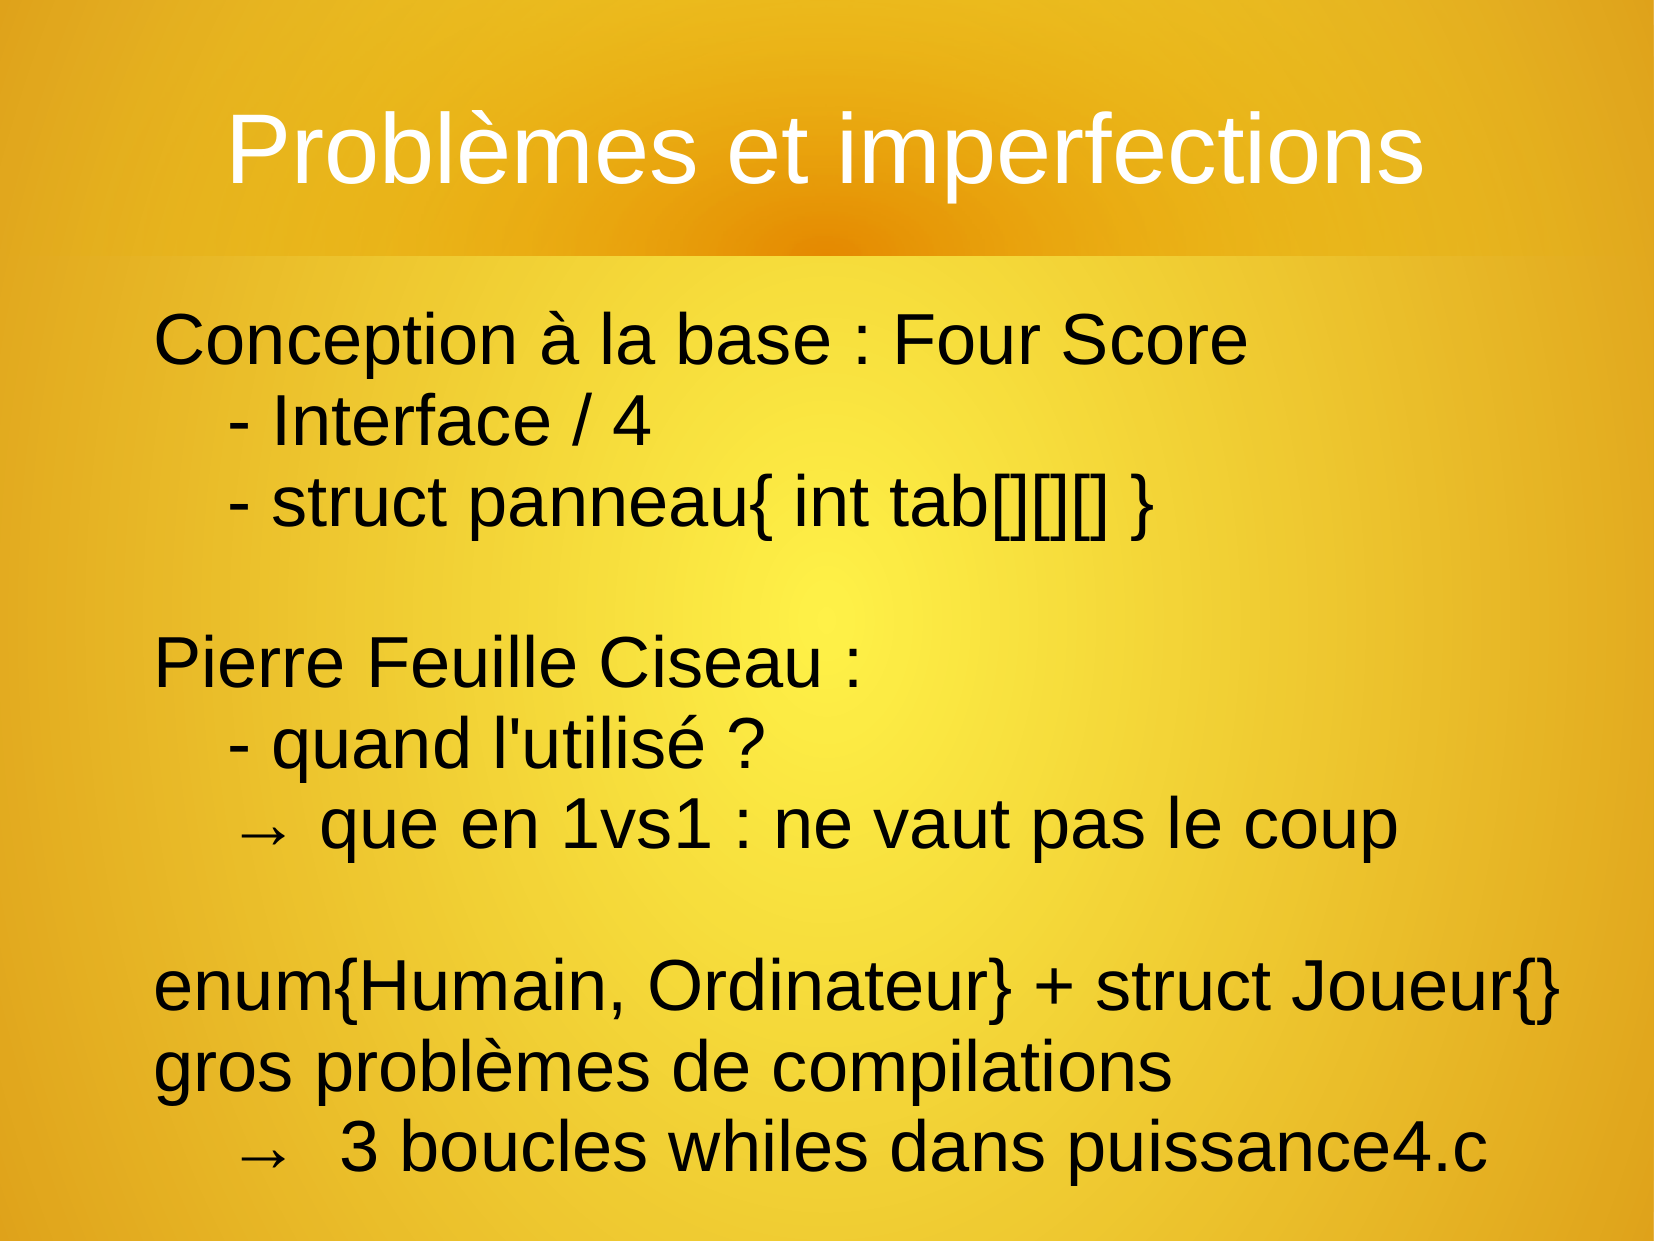

# Problèmes et imperfections
Conception à la base : Four Score
	- Interface / 4
	- struct panneau{ int tab[][][] }
Pierre Feuille Ciseau :
	- quand l'utilisé ?
	→ que en 1vs1 : ne vaut pas le coup
enum{Humain, Ordinateur} + struct Joueur{}
gros problèmes de compilations
	→ 3 boucles whiles dans puissance4.c